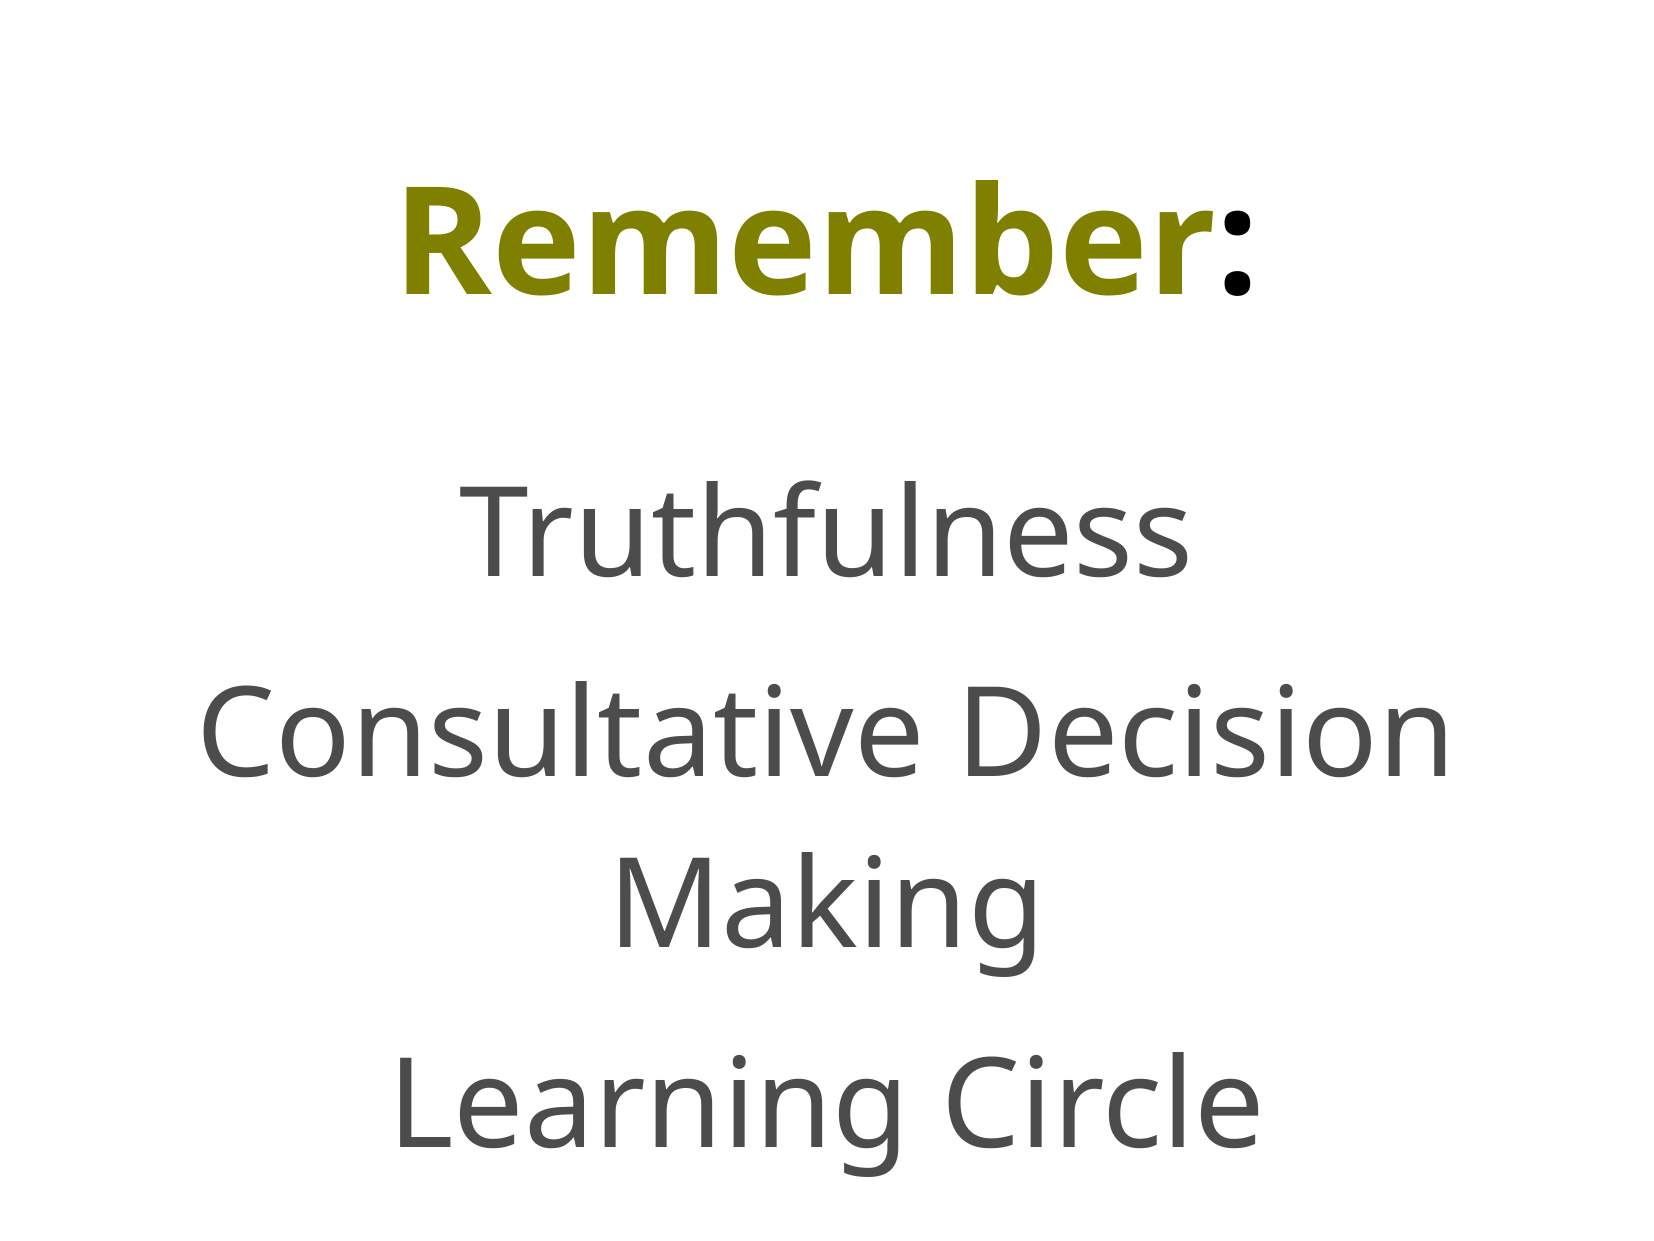

# Remember:
Truthfulness
Consultative Decision Making
Learning Circle